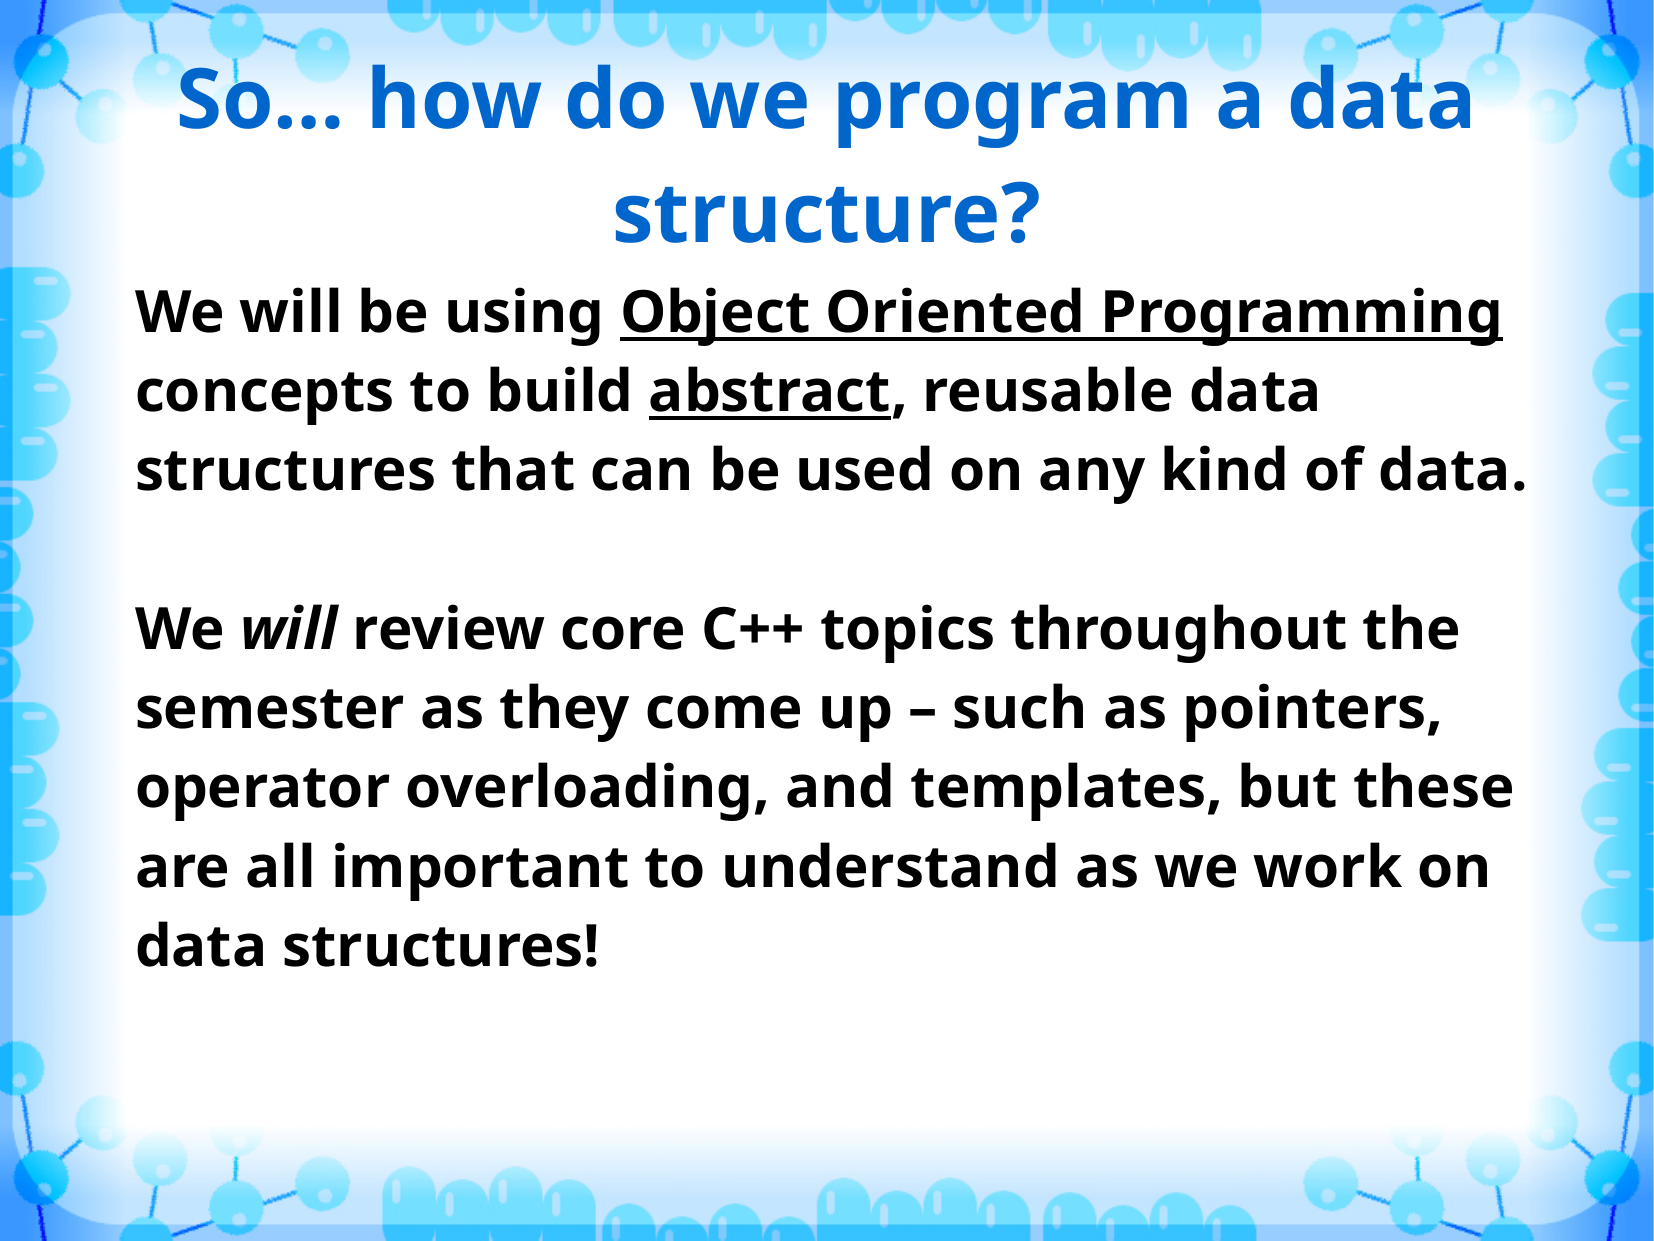

# So… how do we program a data structure?
We will be using Object Oriented Programming concepts to build abstract, reusable data structures that can be used on any kind of data.
We will review core C++ topics throughout the semester as they come up – such as pointers, operator overloading, and templates, but these are all important to understand as we work on data structures!